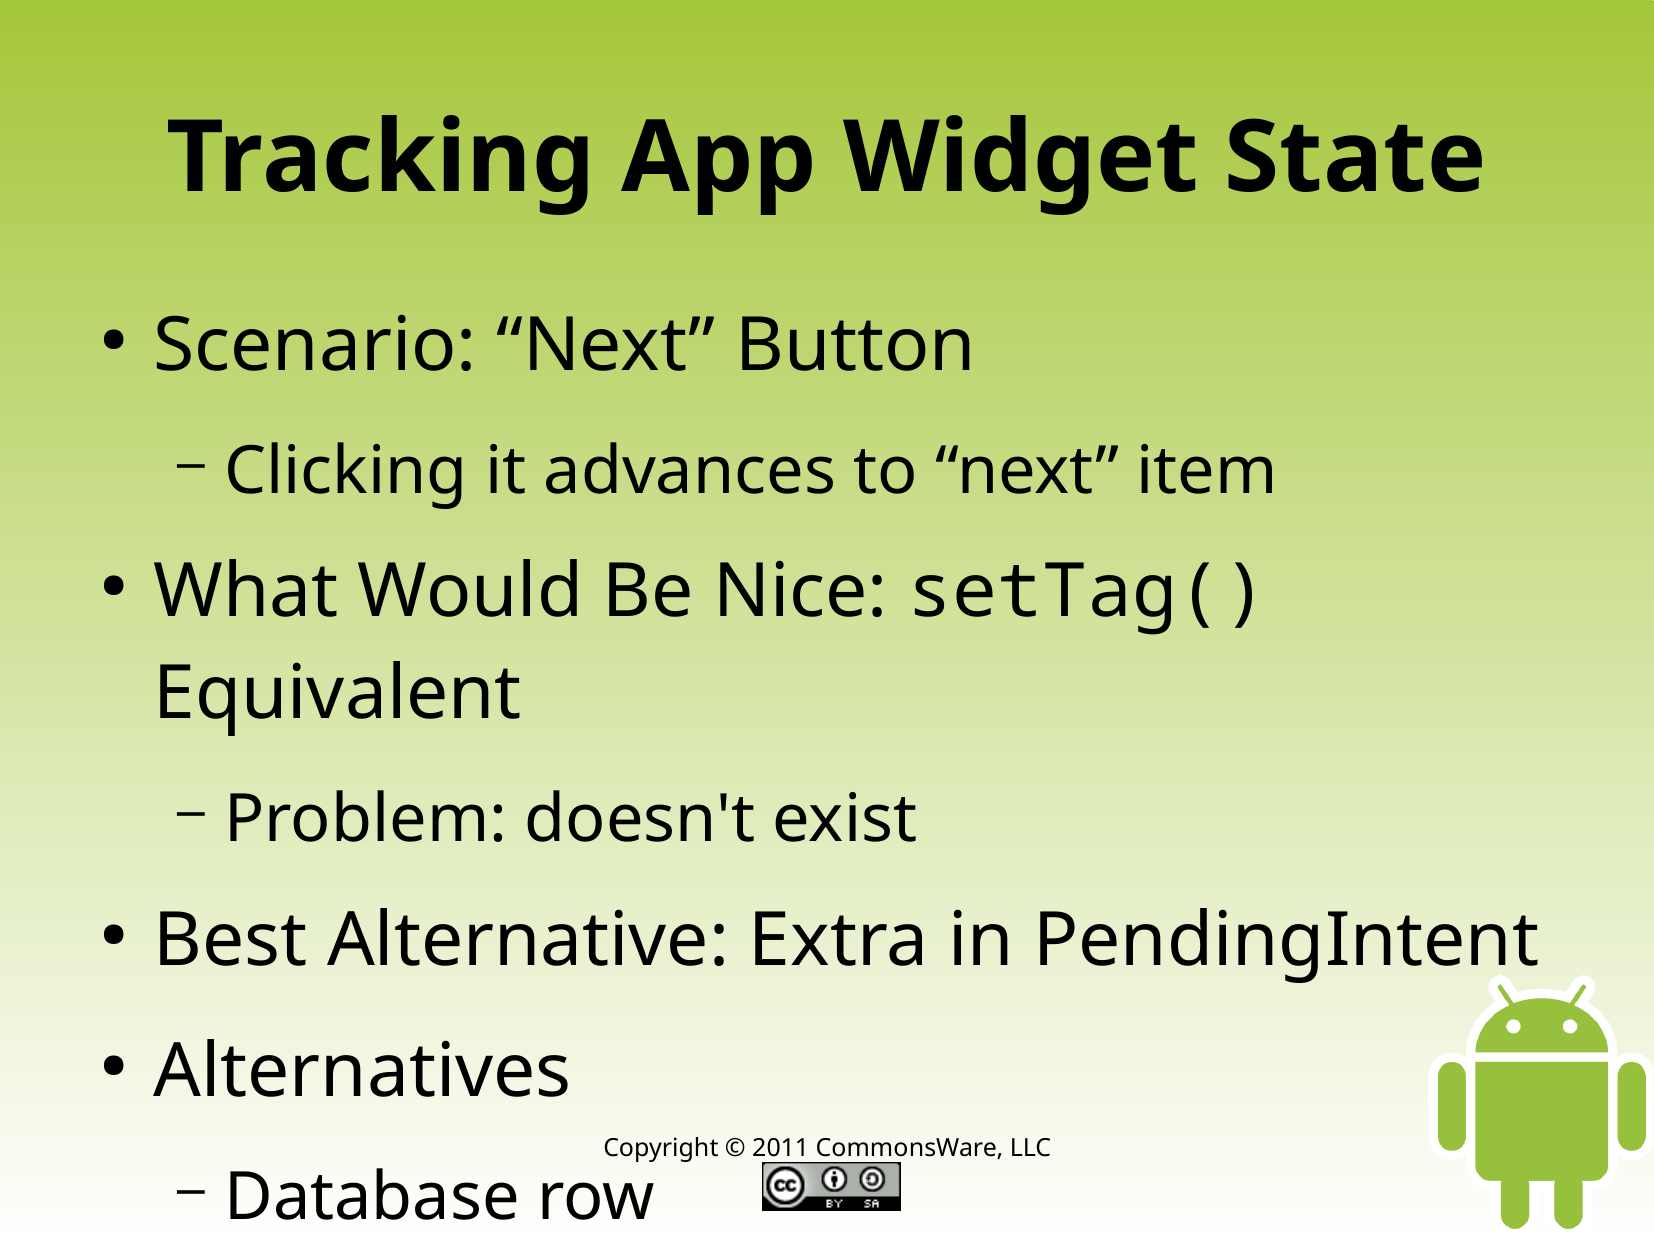

# Tracking App Widget State
Scenario: “Next” Button
Clicking it advances to “next” item
What Would Be Nice: setTag() Equivalent
Problem: doesn't exist
Best Alternative: Extra in PendingIntent
Alternatives
Database row
Flat file